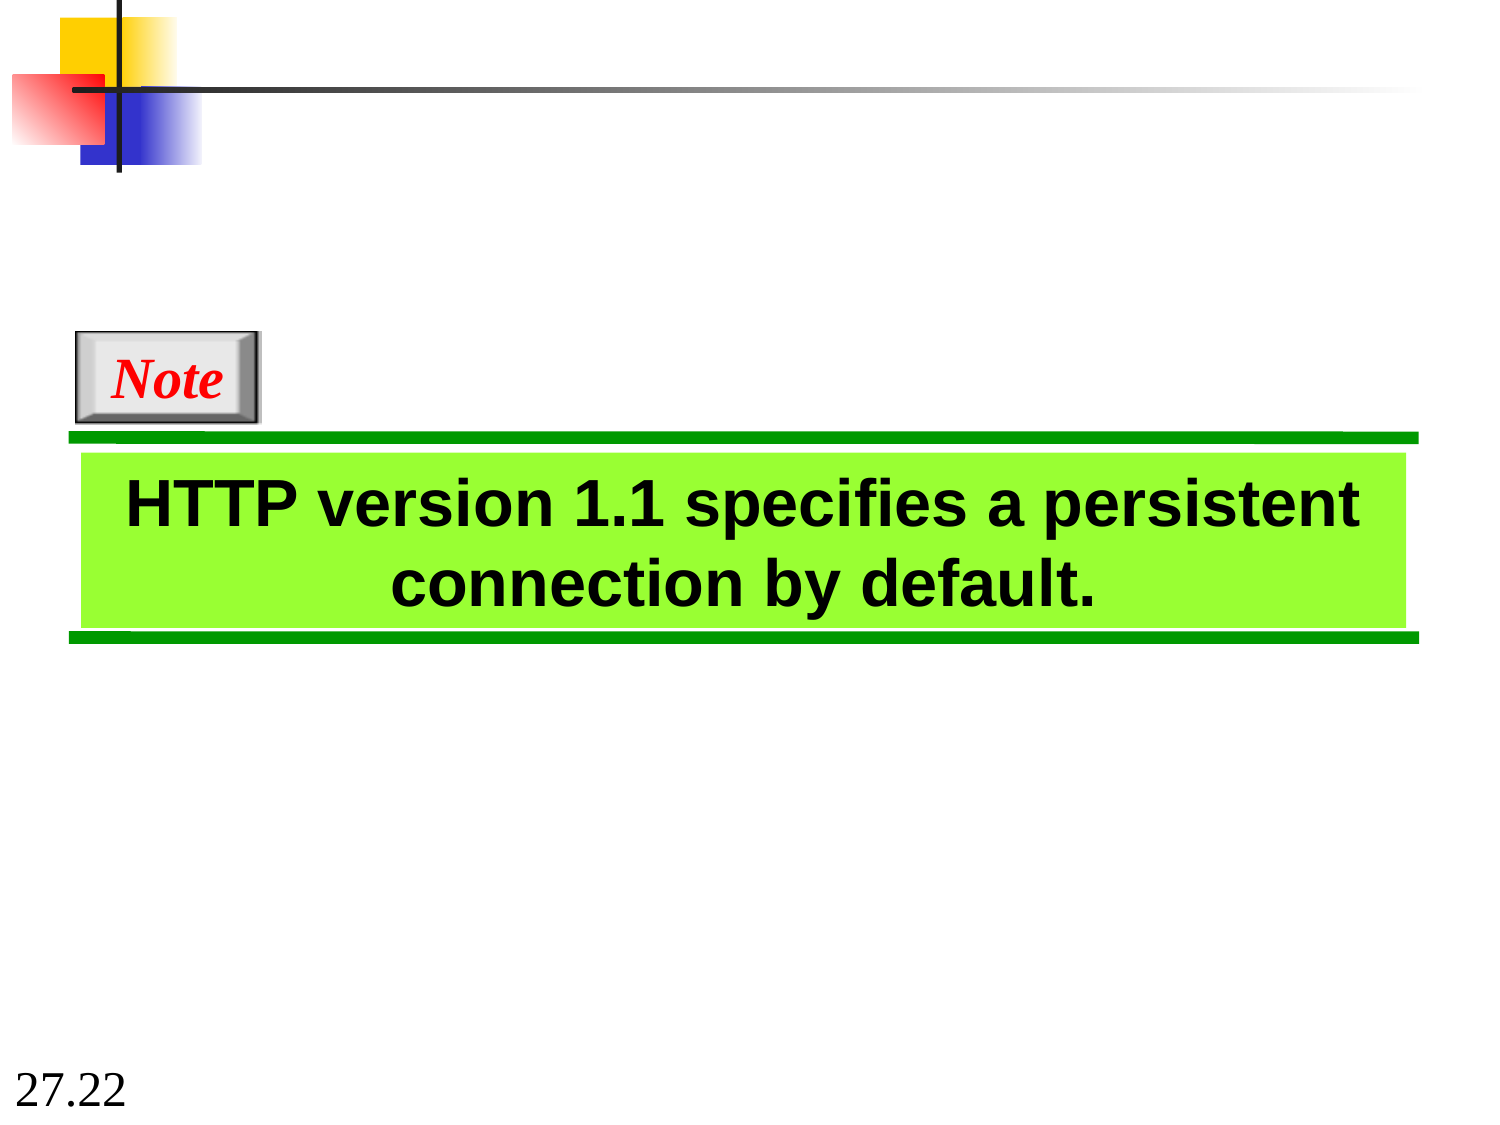

Note
HTTP version 1.1 specifies a persistent connection by default.
22